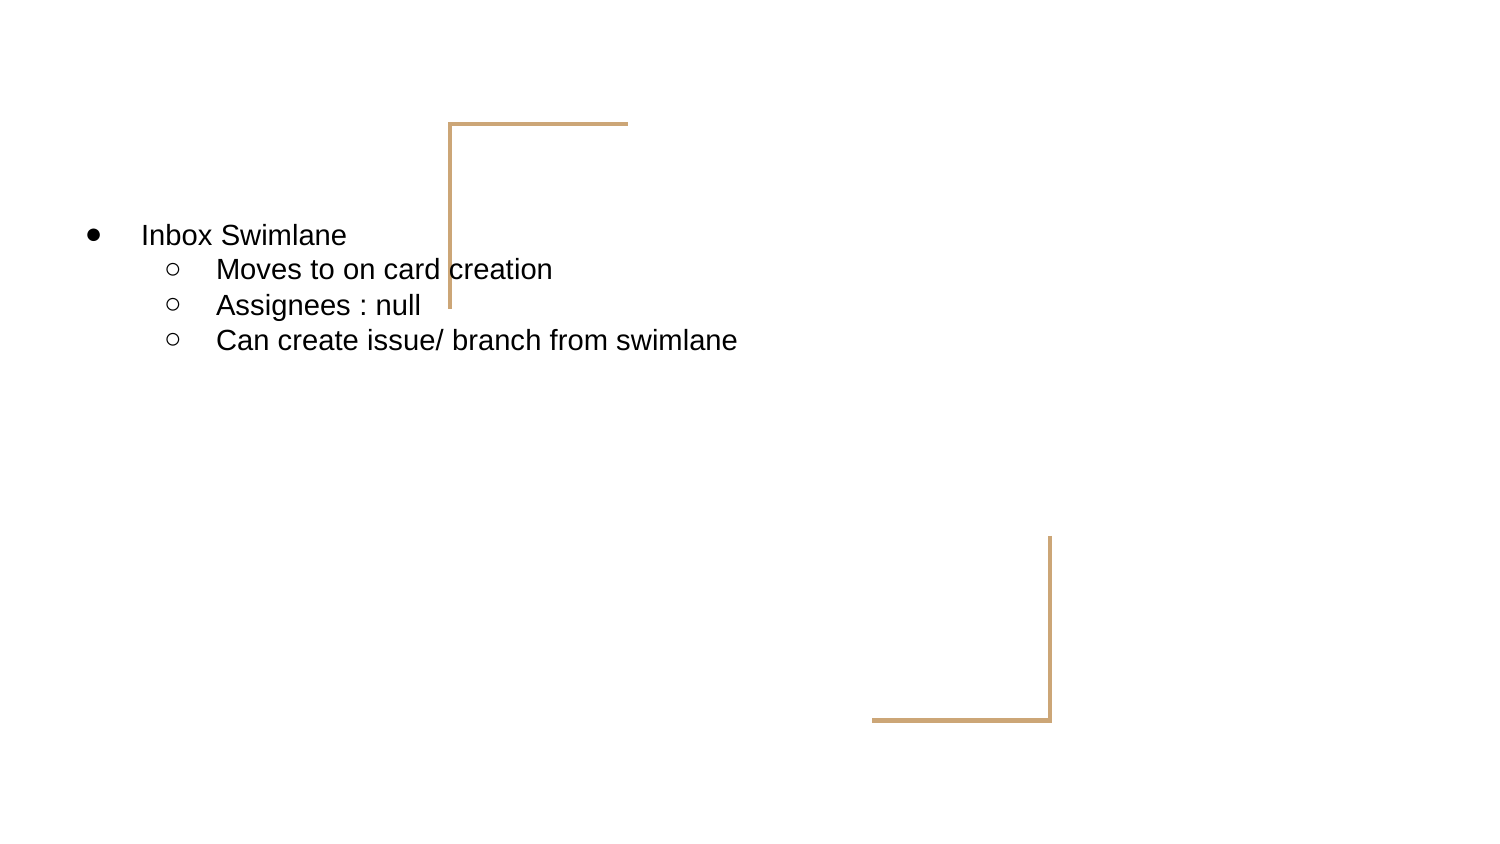

#
Inbox Swimlane
Moves to on card creation
Assignees : null
Can create issue/ branch from swimlane